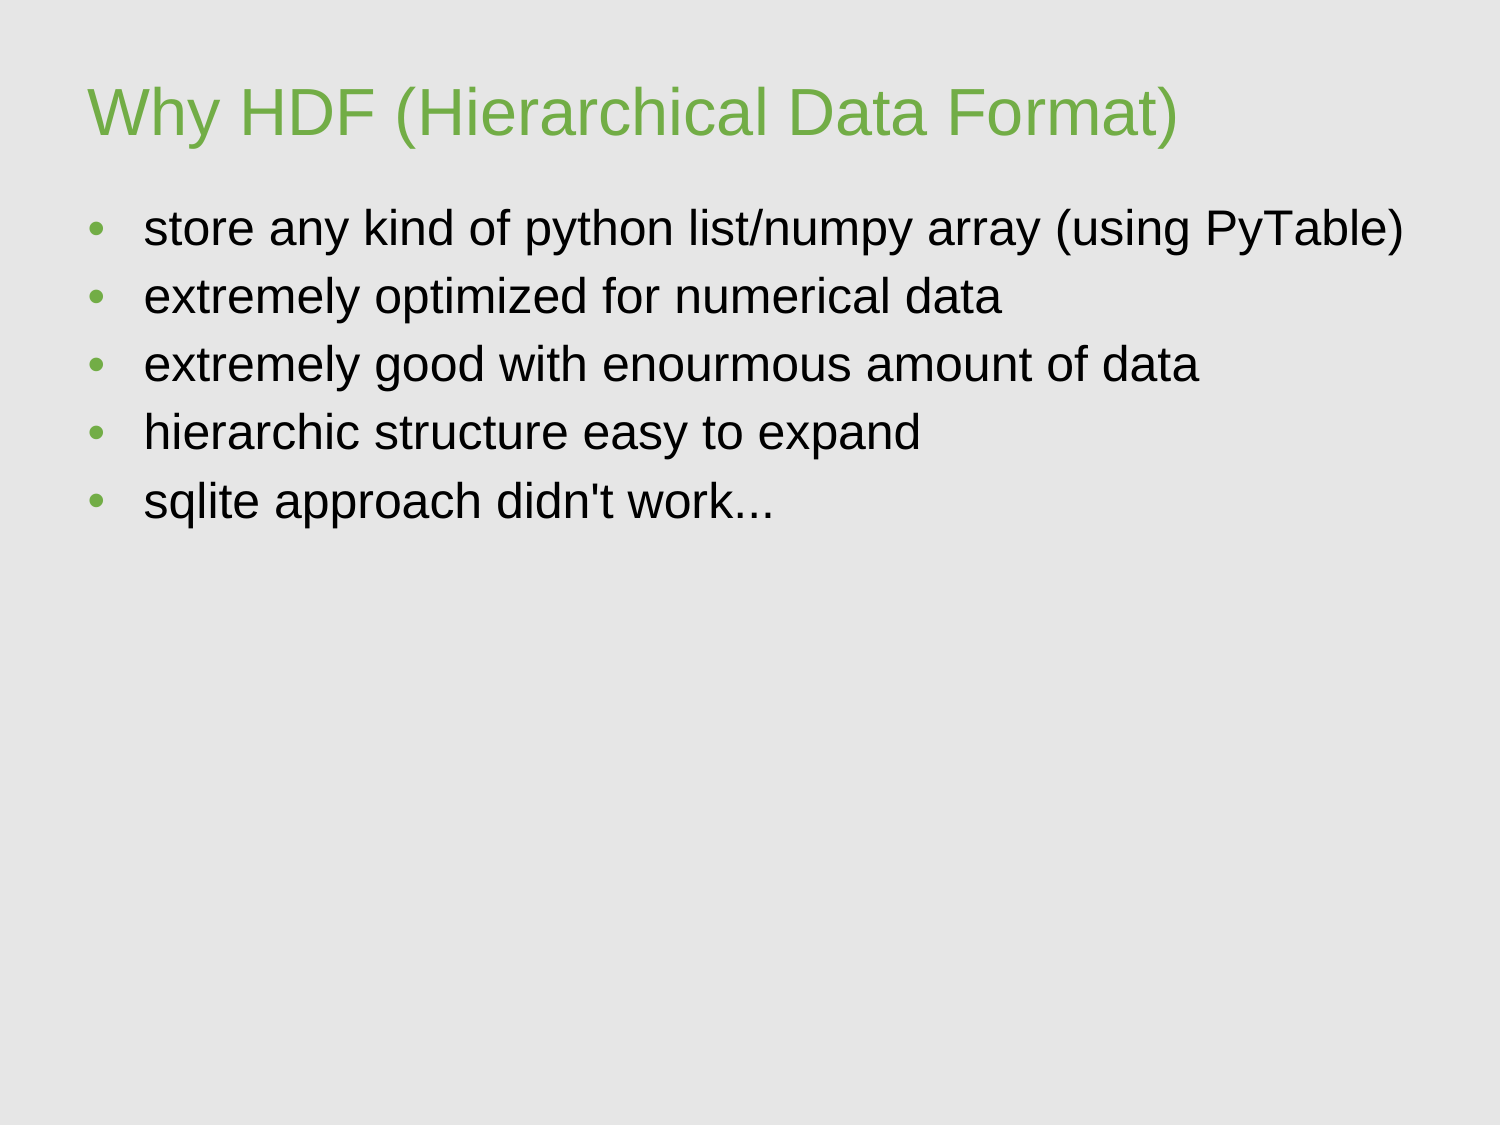

# Why HDF (Hierarchical Data Format)
store any kind of python list/numpy array (using PyTable)
extremely optimized for numerical data
extremely good with enourmous amount of data
hierarchic structure easy to expand
sqlite approach didn't work...
11